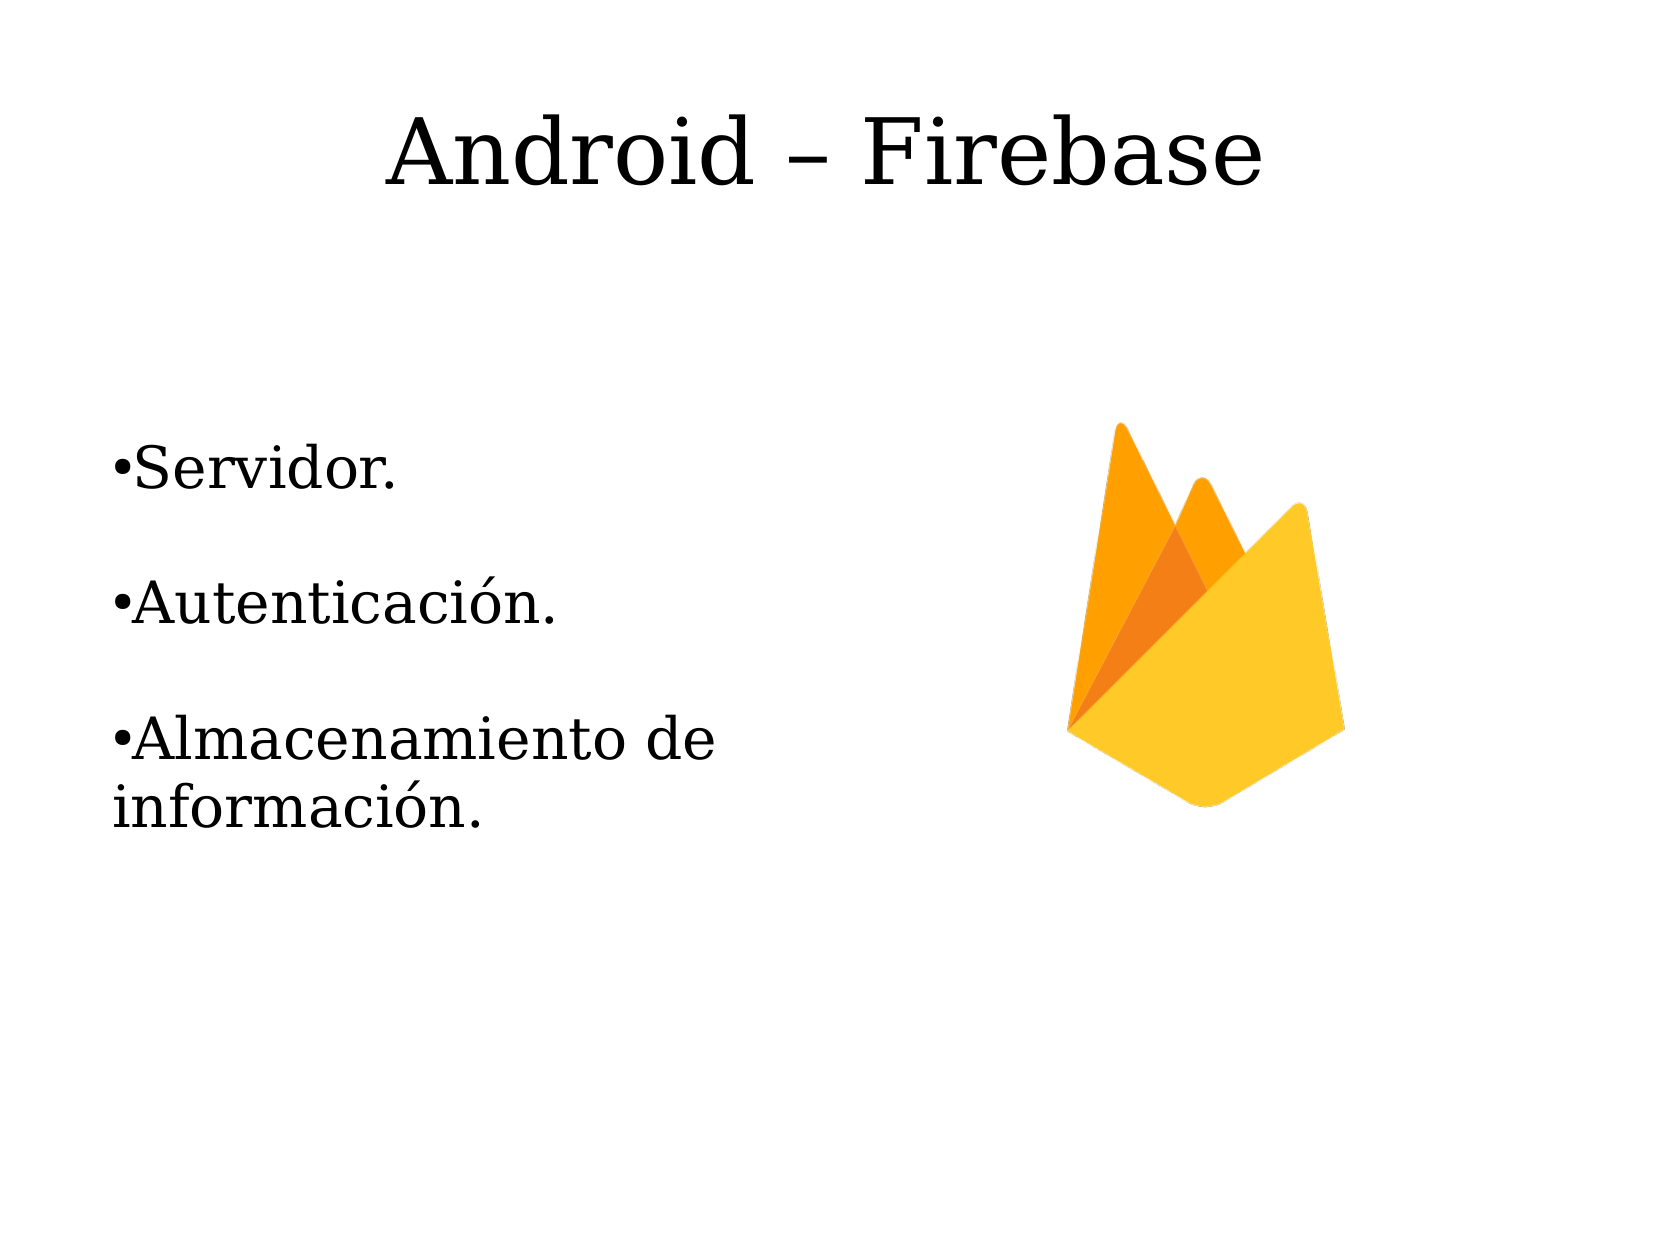

# Android – Firebase
Servidor.
Autenticación.
Almacenamiento de información.